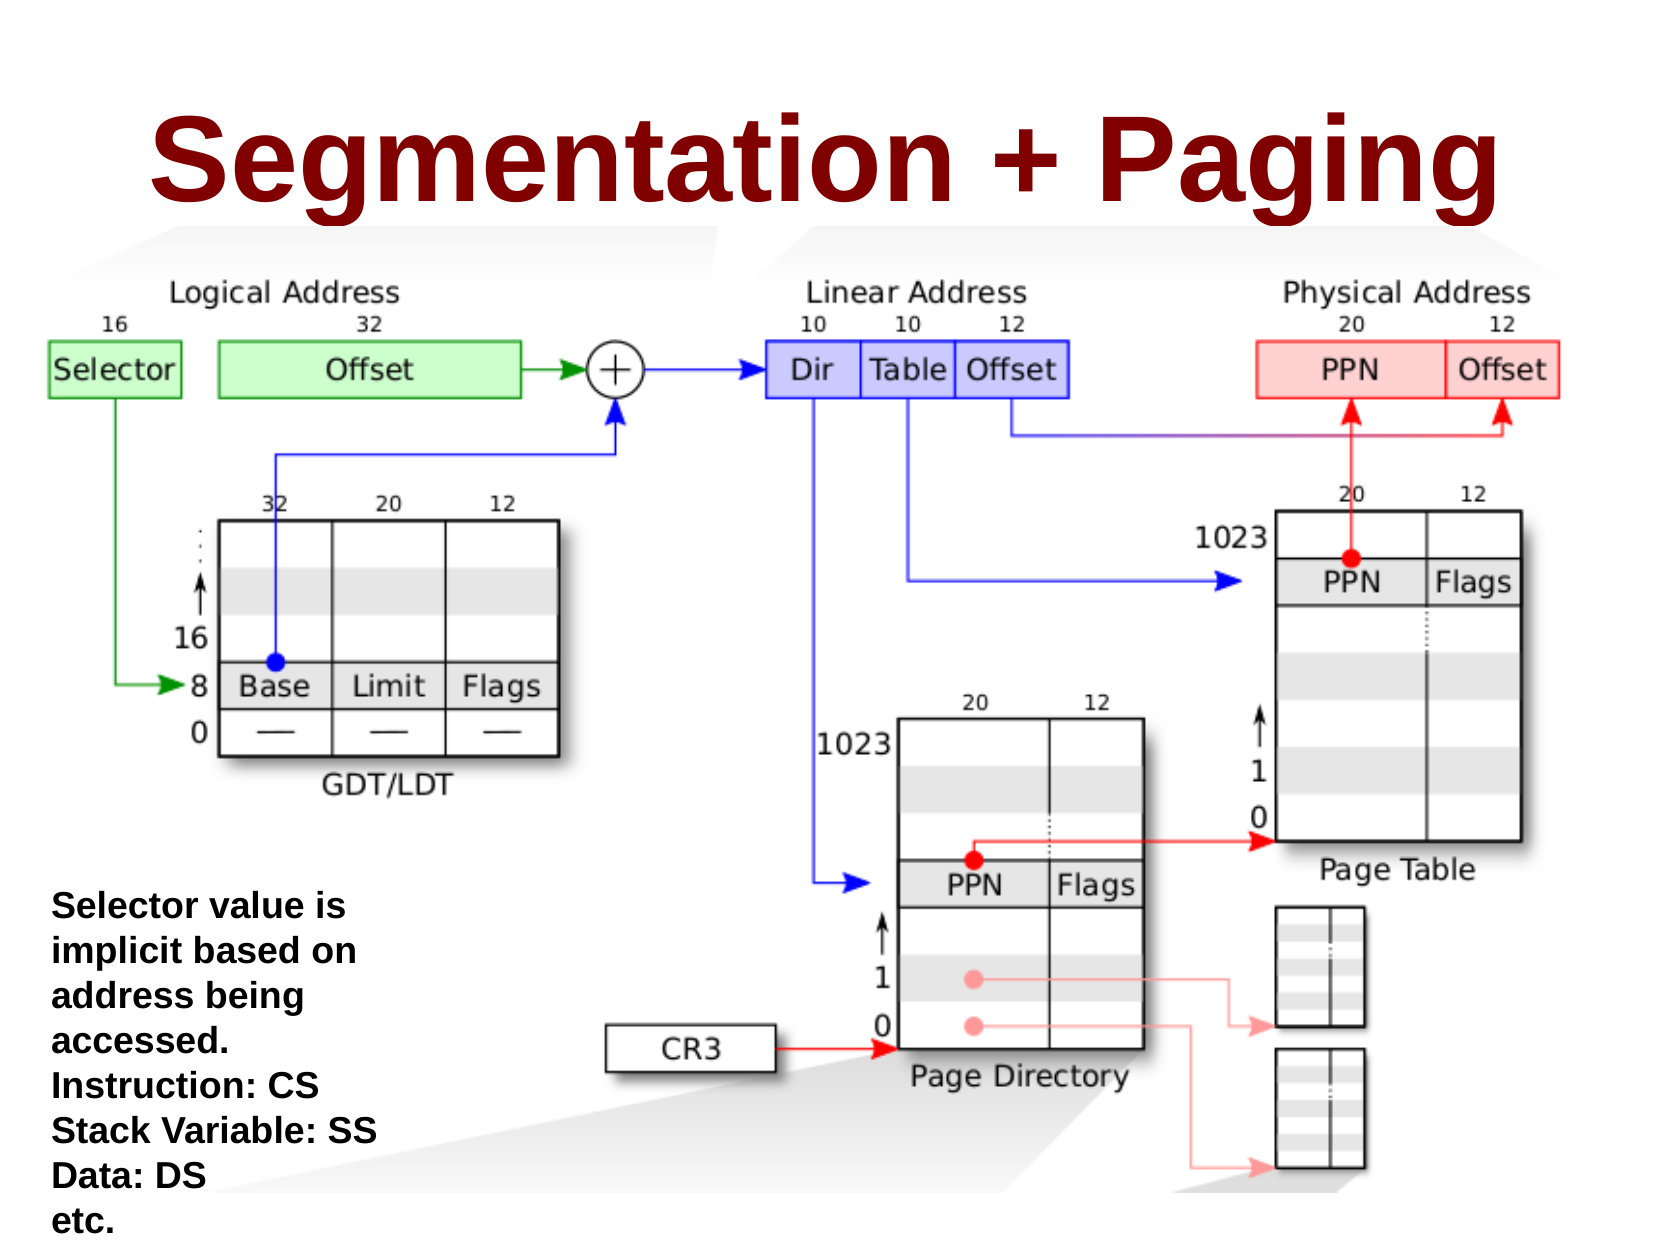

# Segmentation + Paging
Selector value is implicit based on address being accessed.
Instruction: CS
Stack Variable: SS
Data: DS
etc.